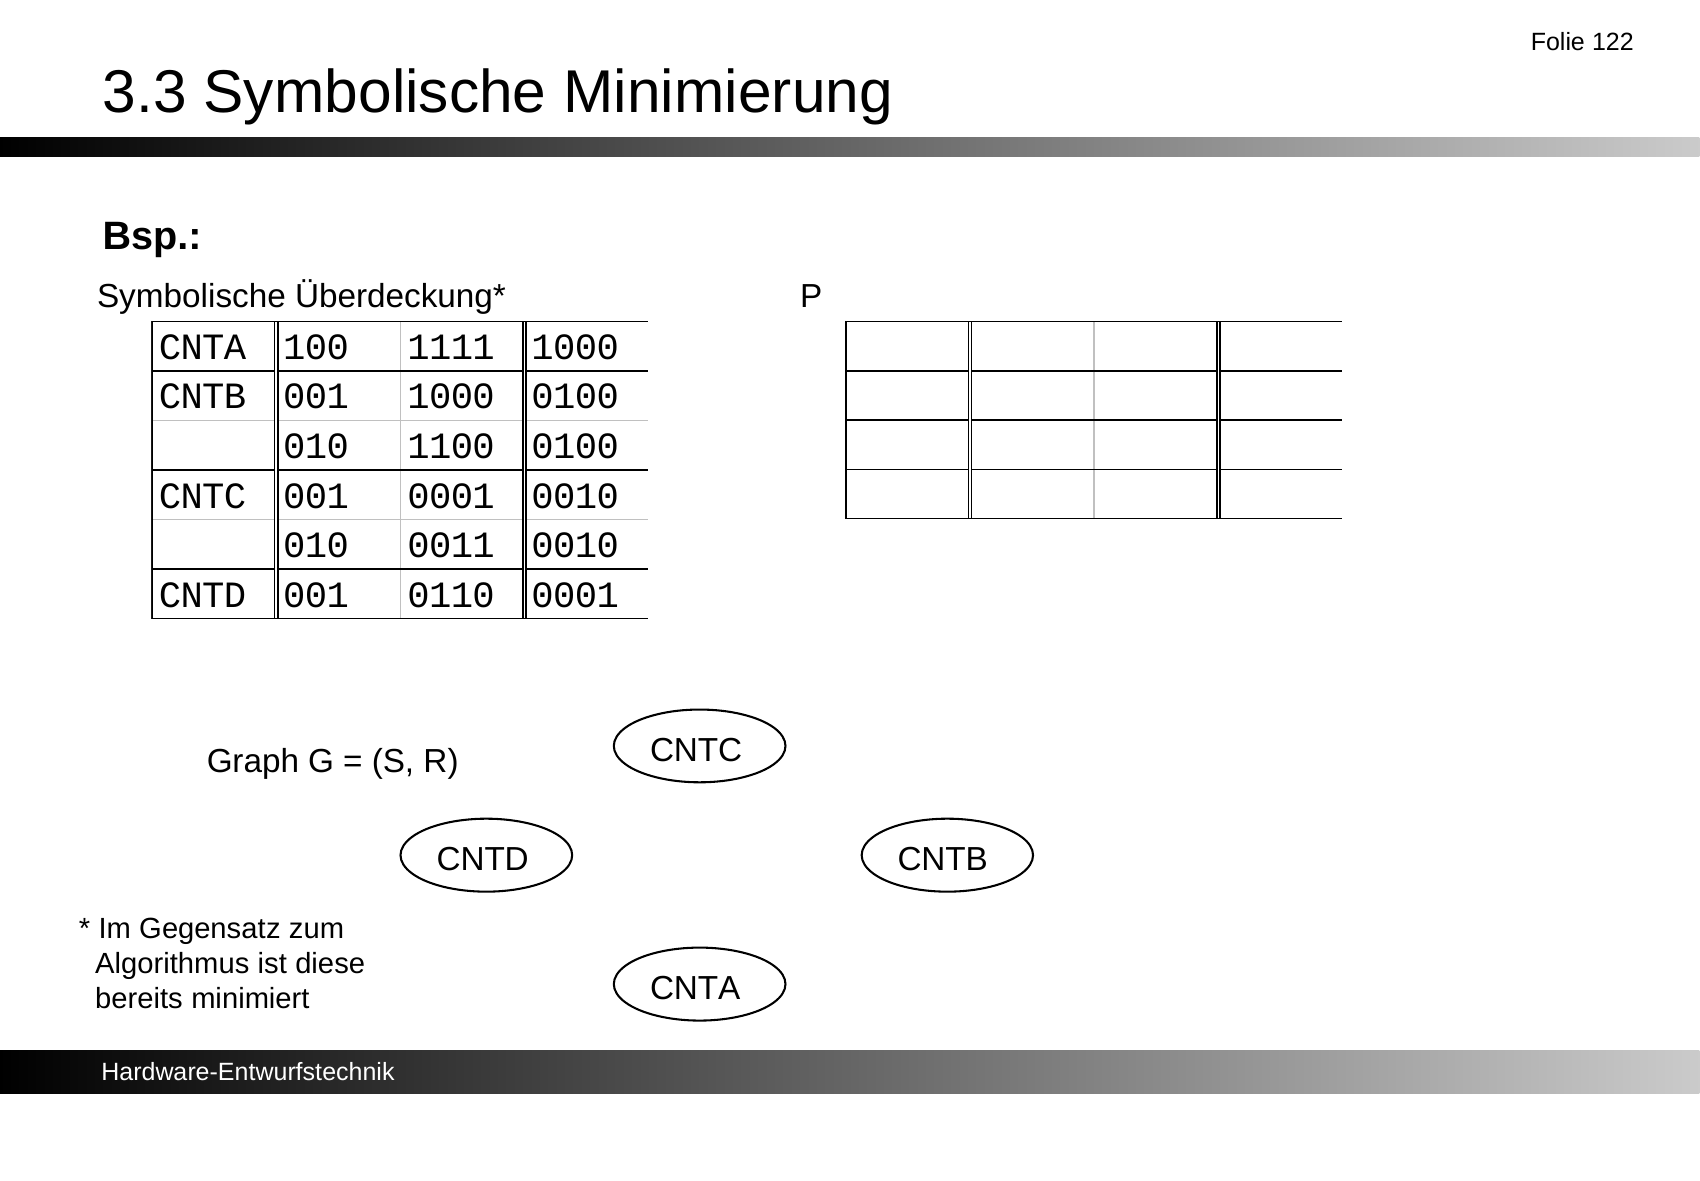

# 3.3 Symbolische Minimierung
Bsp.:
Symbolische Überdeckung*
P
CNTC
Graph G = (S, R)
CNTD
CNTB
* Im Gegensatz zum
 Algorithmus ist diese bereits minimiert
CNTA